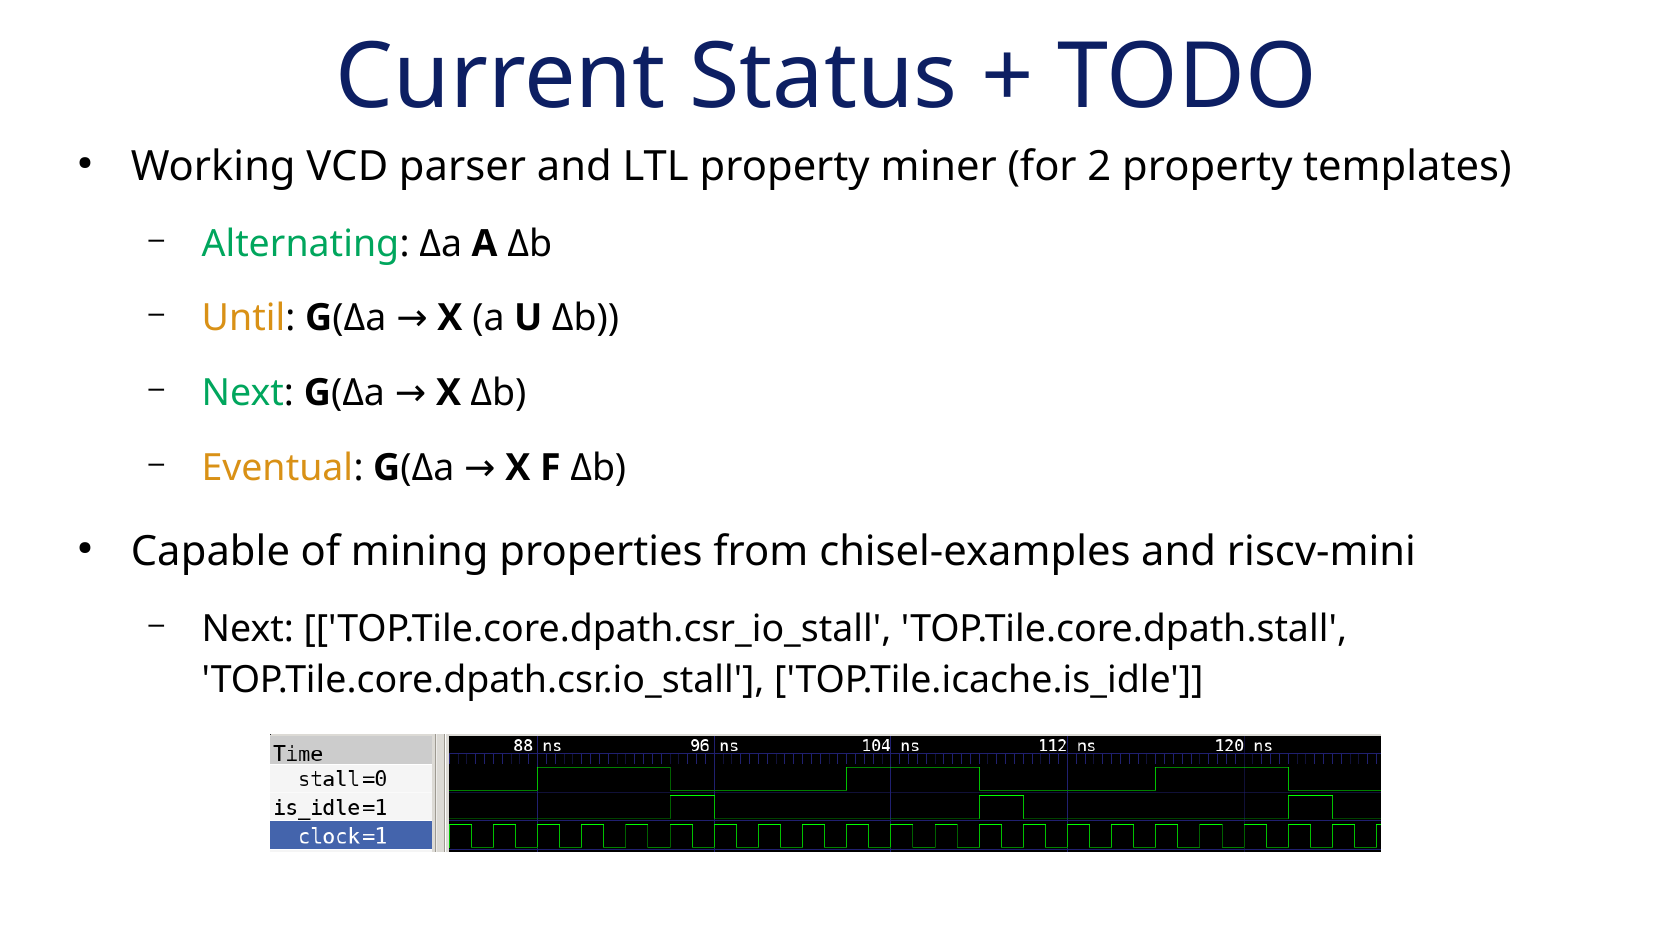

# Current Status + TODO
Working VCD parser and LTL property miner (for 2 property templates)
Alternating: Δa A Δb
Until: G(Δa → X (a U Δb))
Next: G(Δa → X Δb)
Eventual: G(Δa → X F Δb)
Capable of mining properties from chisel-examples and riscv-mini
Next: [['TOP.Tile.core.dpath.csr_io_stall', 'TOP.Tile.core.dpath.stall', 'TOP.Tile.core.dpath.csr.io_stall'], ['TOP.Tile.icache.is_idle']]